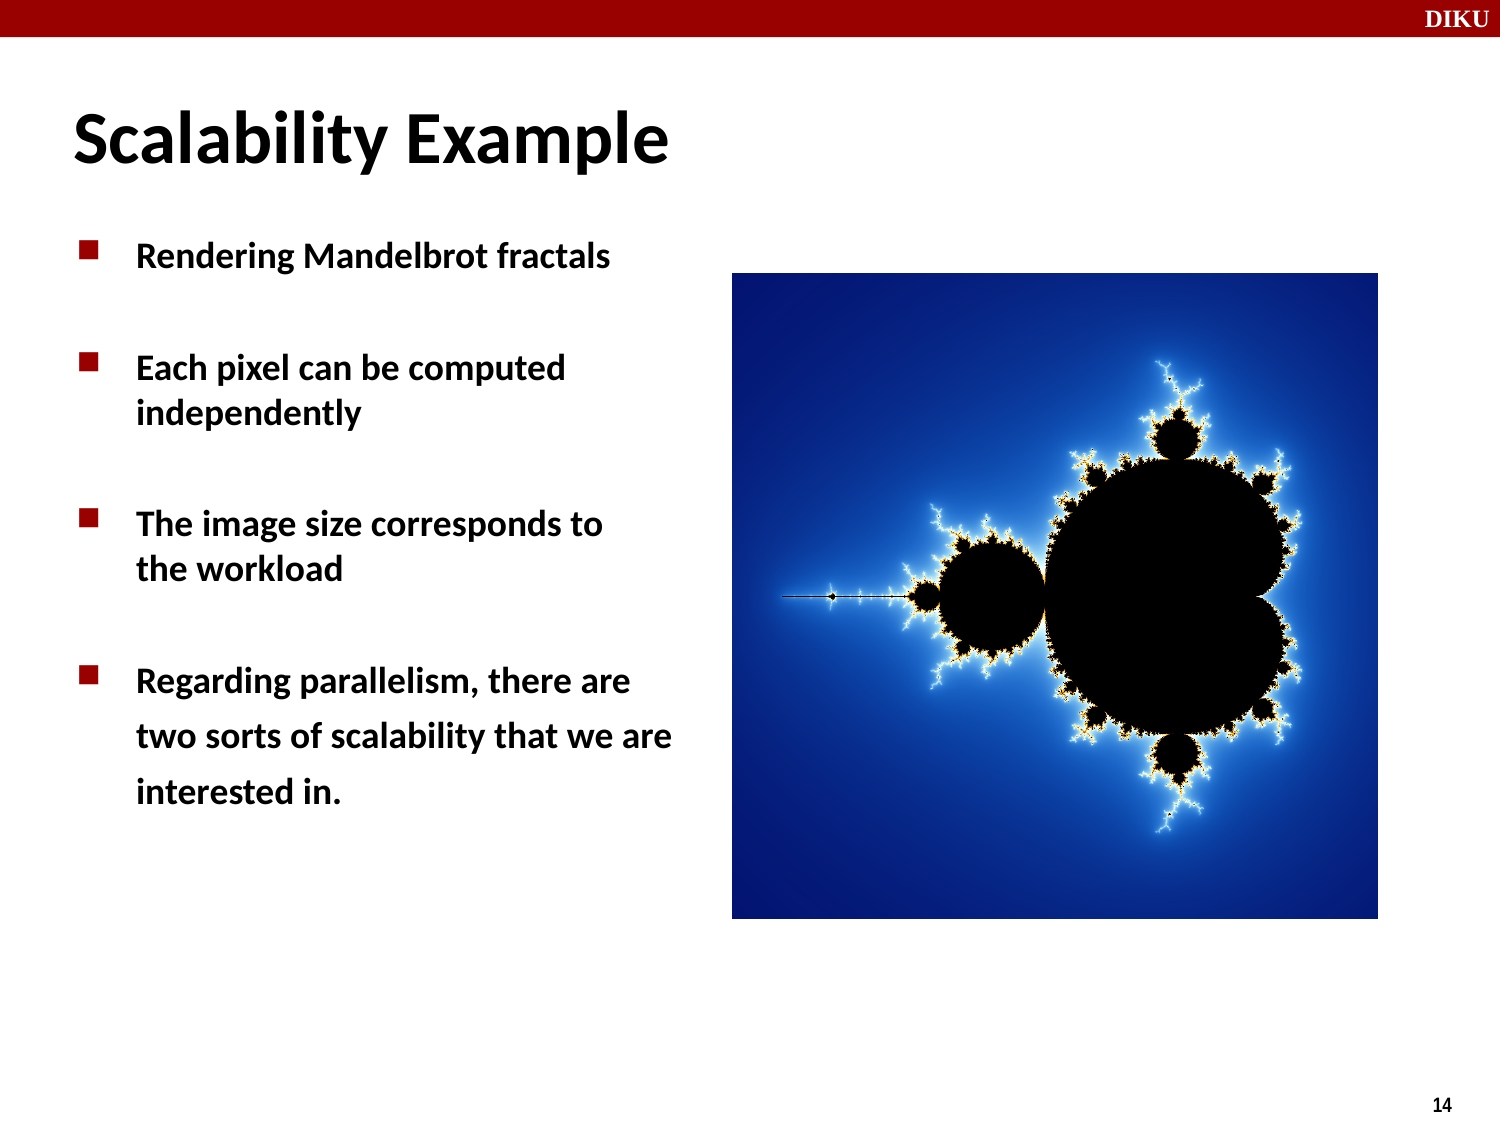

Scalability Example
Rendering Mandelbrot fractals
Each pixel can be computed
independently
The image size corresponds to
the workload
Regarding parallelism, there are
two sorts of scalability that we are
interested in.